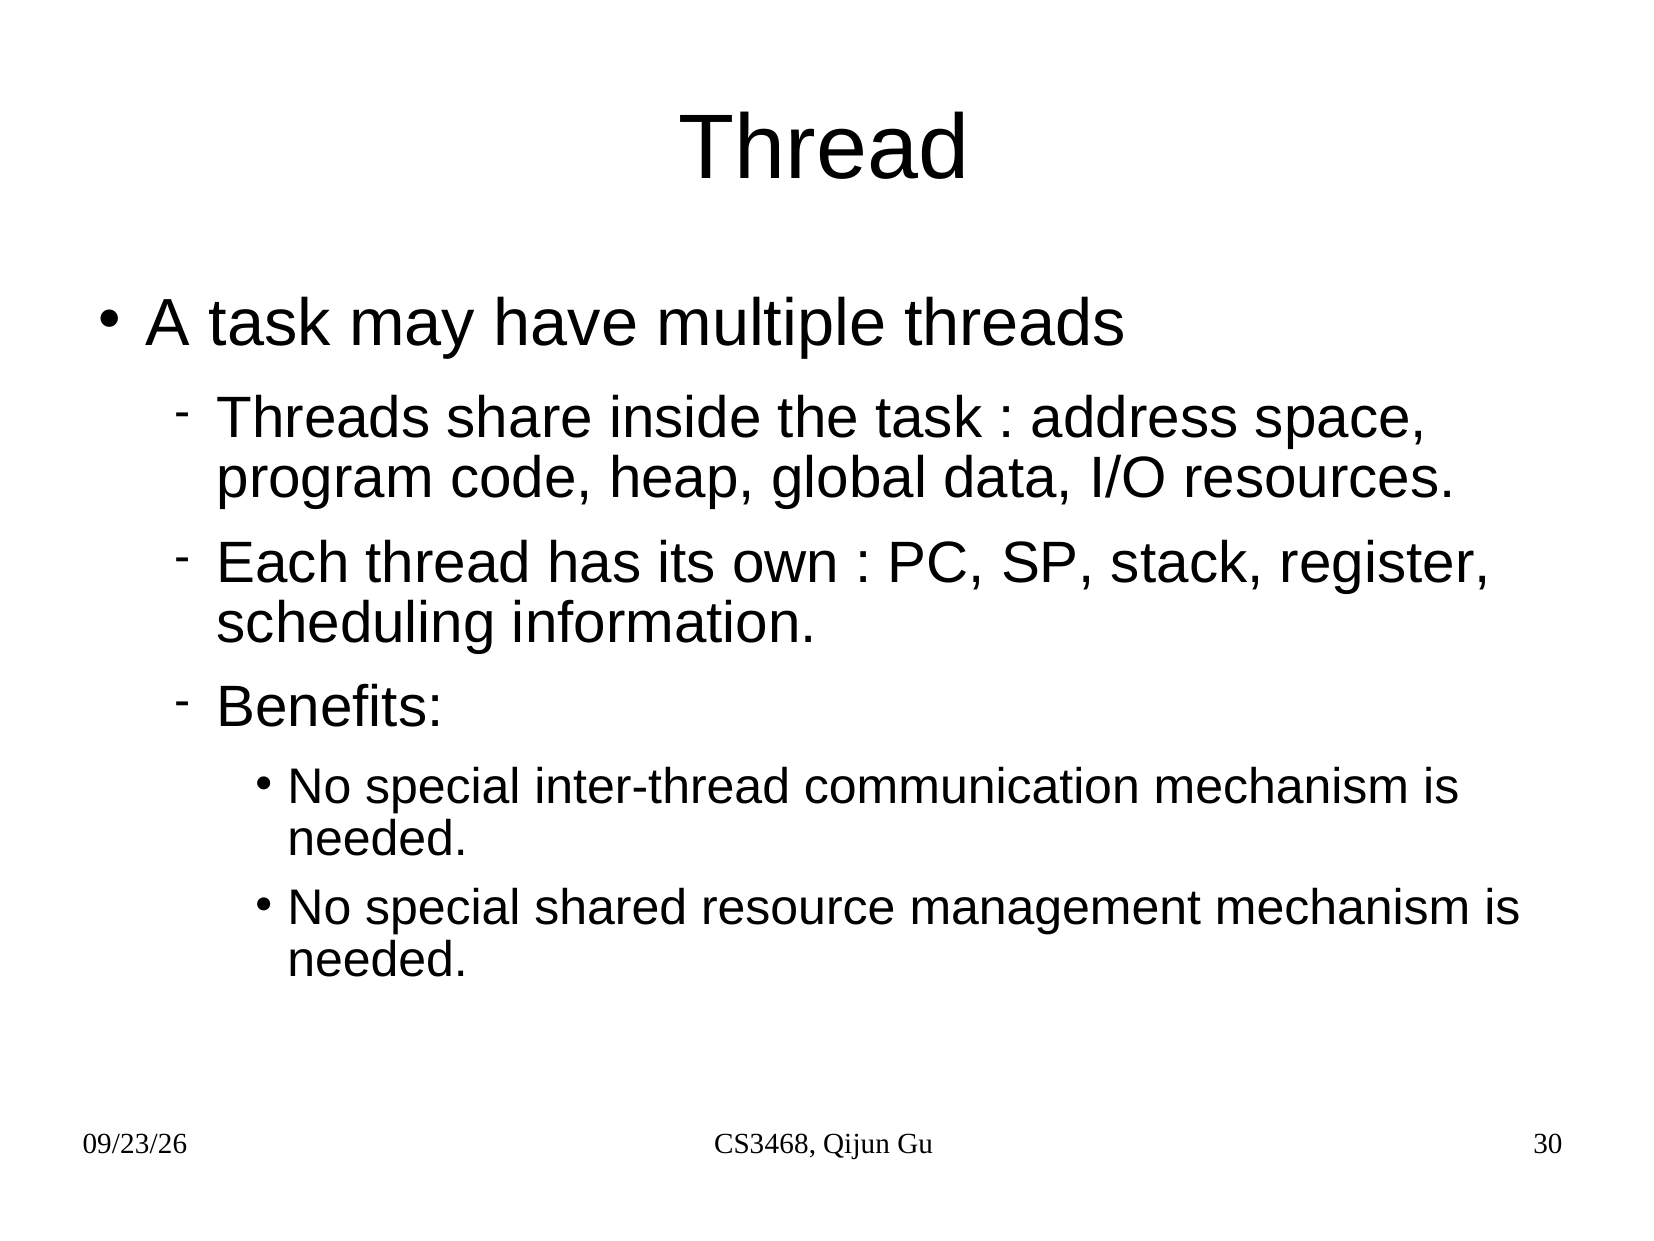

# Thread
A task may have multiple threads
Threads share inside the task : address space, program code, heap, global data, I/O resources.
Each thread has its own : PC, SP, stack, register, scheduling information.
Benefits:
No special inter-thread communication mechanism is needed.
No special shared resource management mechanism is needed.
CS3468, Qijun Gu
30